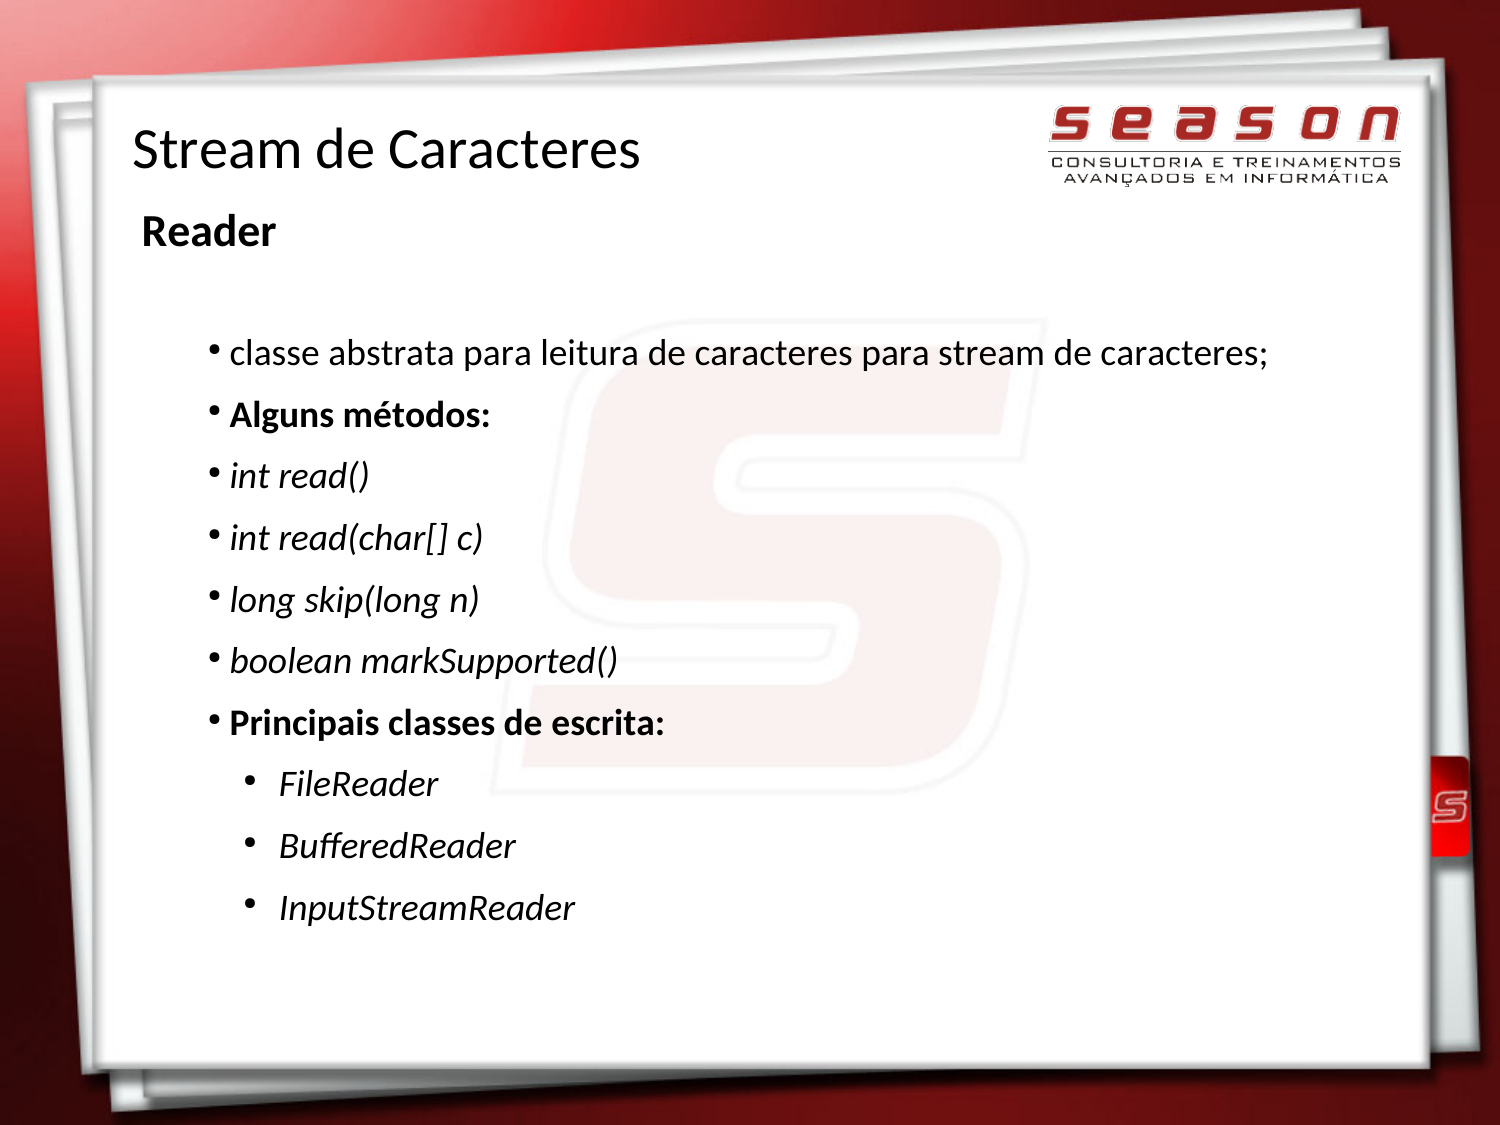

# Stream de Caracteres
Reader
 classe abstrata para leitura de caracteres para stream de caracteres;
 Alguns métodos:
 int read()
 int read(char[] c)
 long skip(long n)
 boolean markSupported()
 Principais classes de escrita:
FileReader
BufferedReader
InputStreamReader